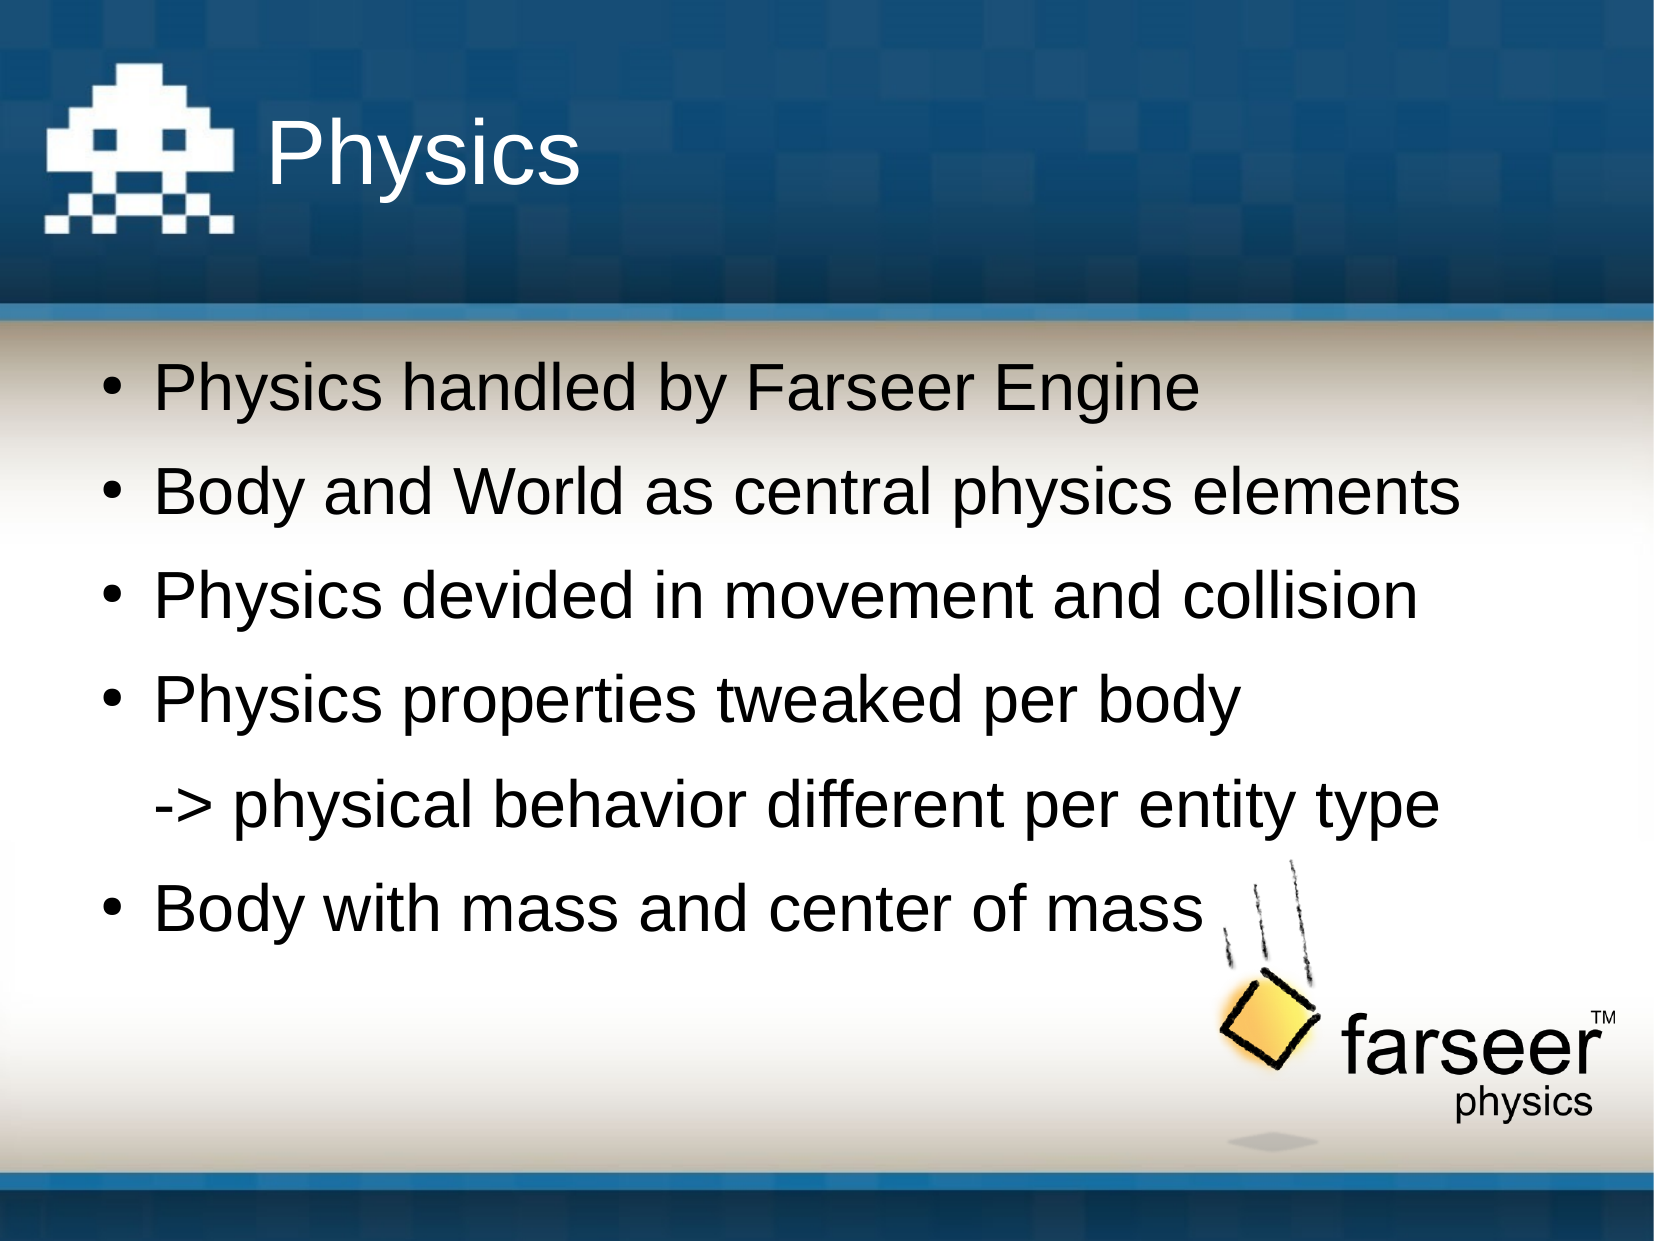

# Physics
Physics handled by Farseer Engine
Body and World as central physics elements
Physics devided in movement and collision
Physics properties tweaked per body
-> physical behavior different per entity type
Body with mass and center of mass